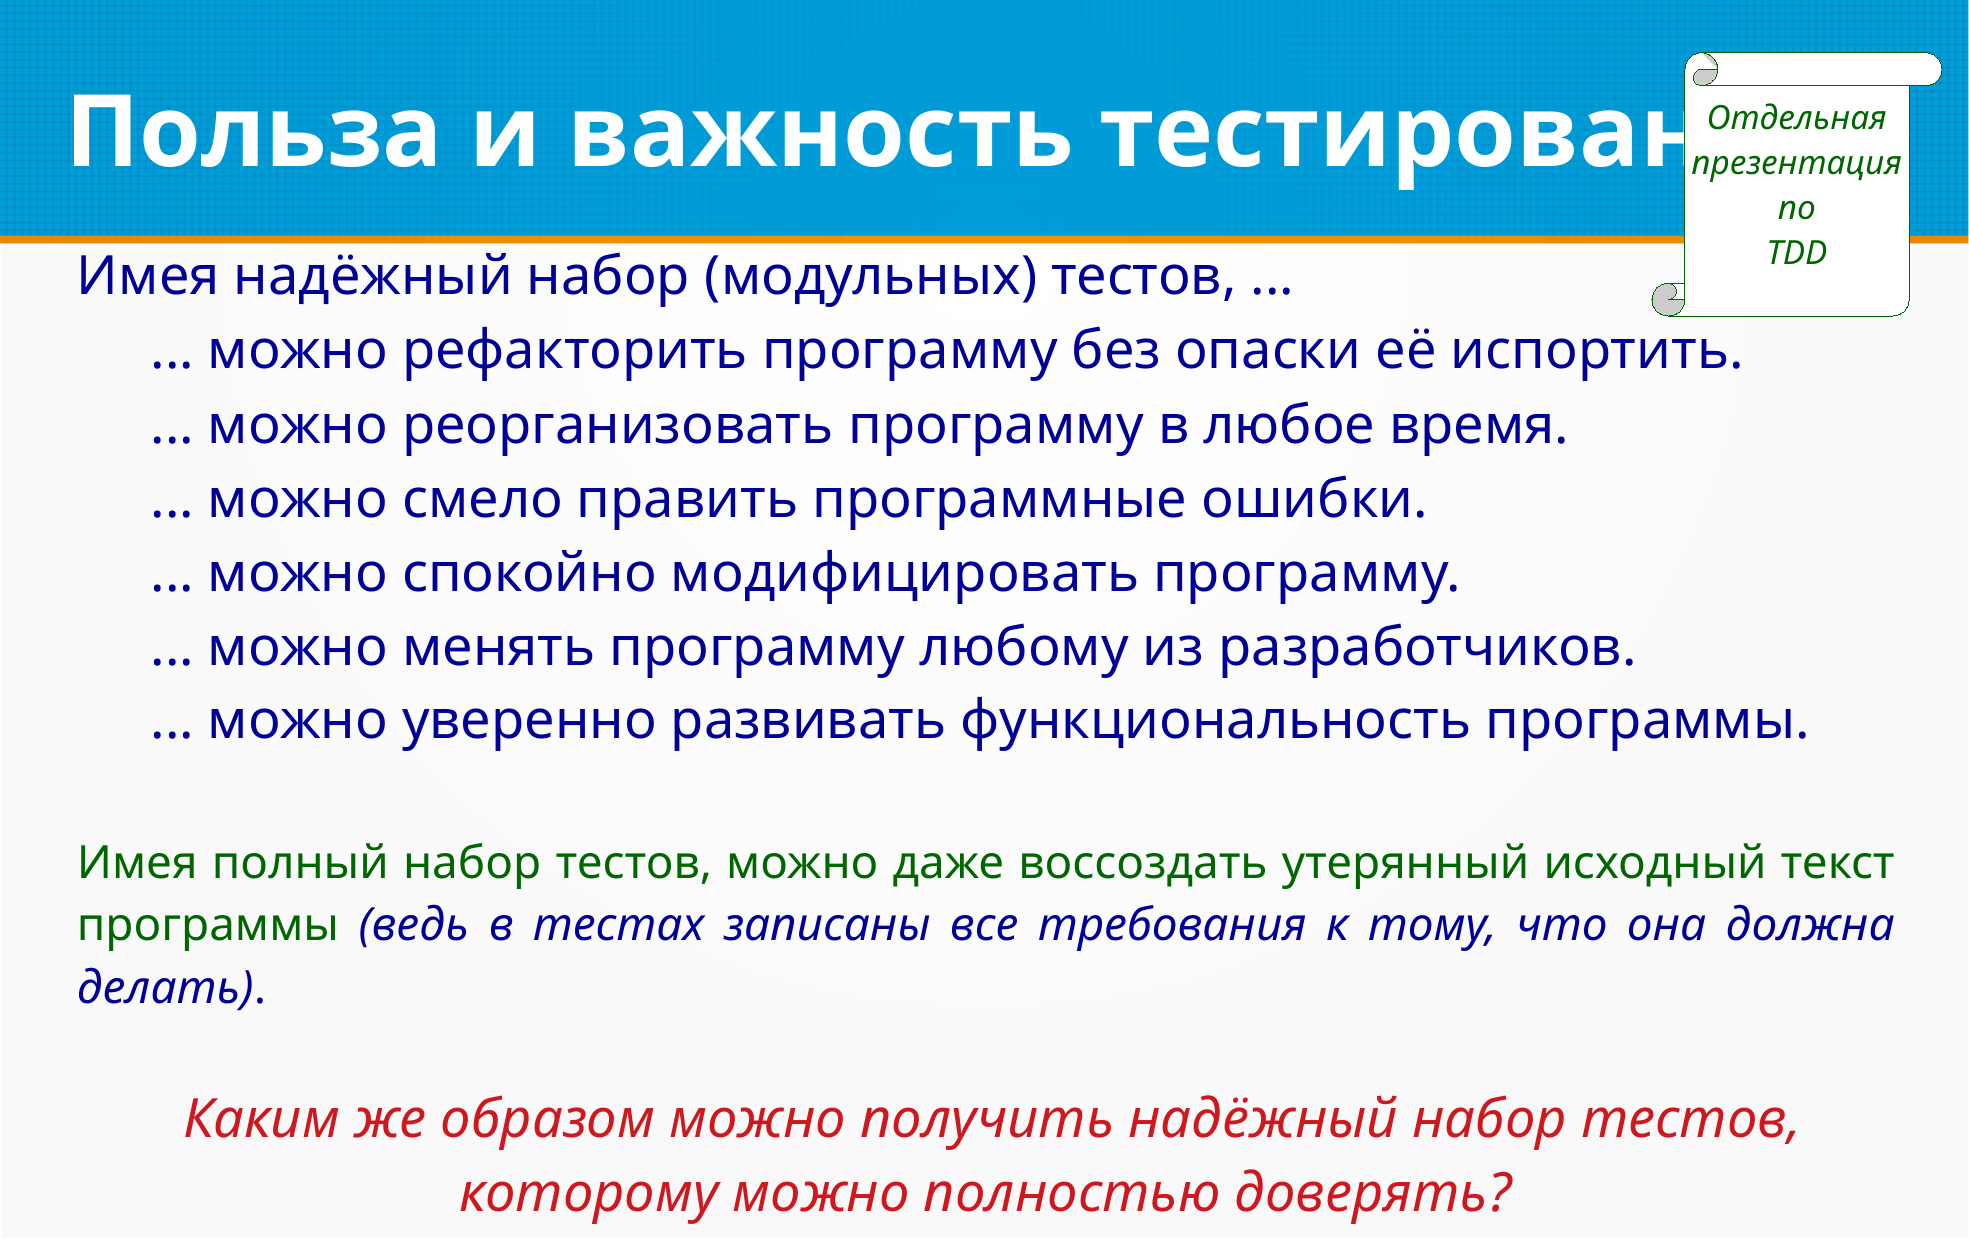

Отдельная
презентация
по
TDD
Польза и важность тестирования
Имея надёжный набор (модульных) тестов, ...
	... можно рефакторить программу без опаски её испортить.
	... можно реорганизовать программу в любое время.
	... можно смело править программные ошибки.
	... можно спокойно модифицировать программу.
	... можно менять программу любому из разработчиков.
	... можно уверенно развивать функциональность программы.
Имея полный набор тестов, можно даже воссоздать утерянный исходный текст программы (ведь в тестах записаны все требования к тому, что она должна делать).
 Каким же образом можно получить надёжный набор тестов,
которому можно полностью доверять?